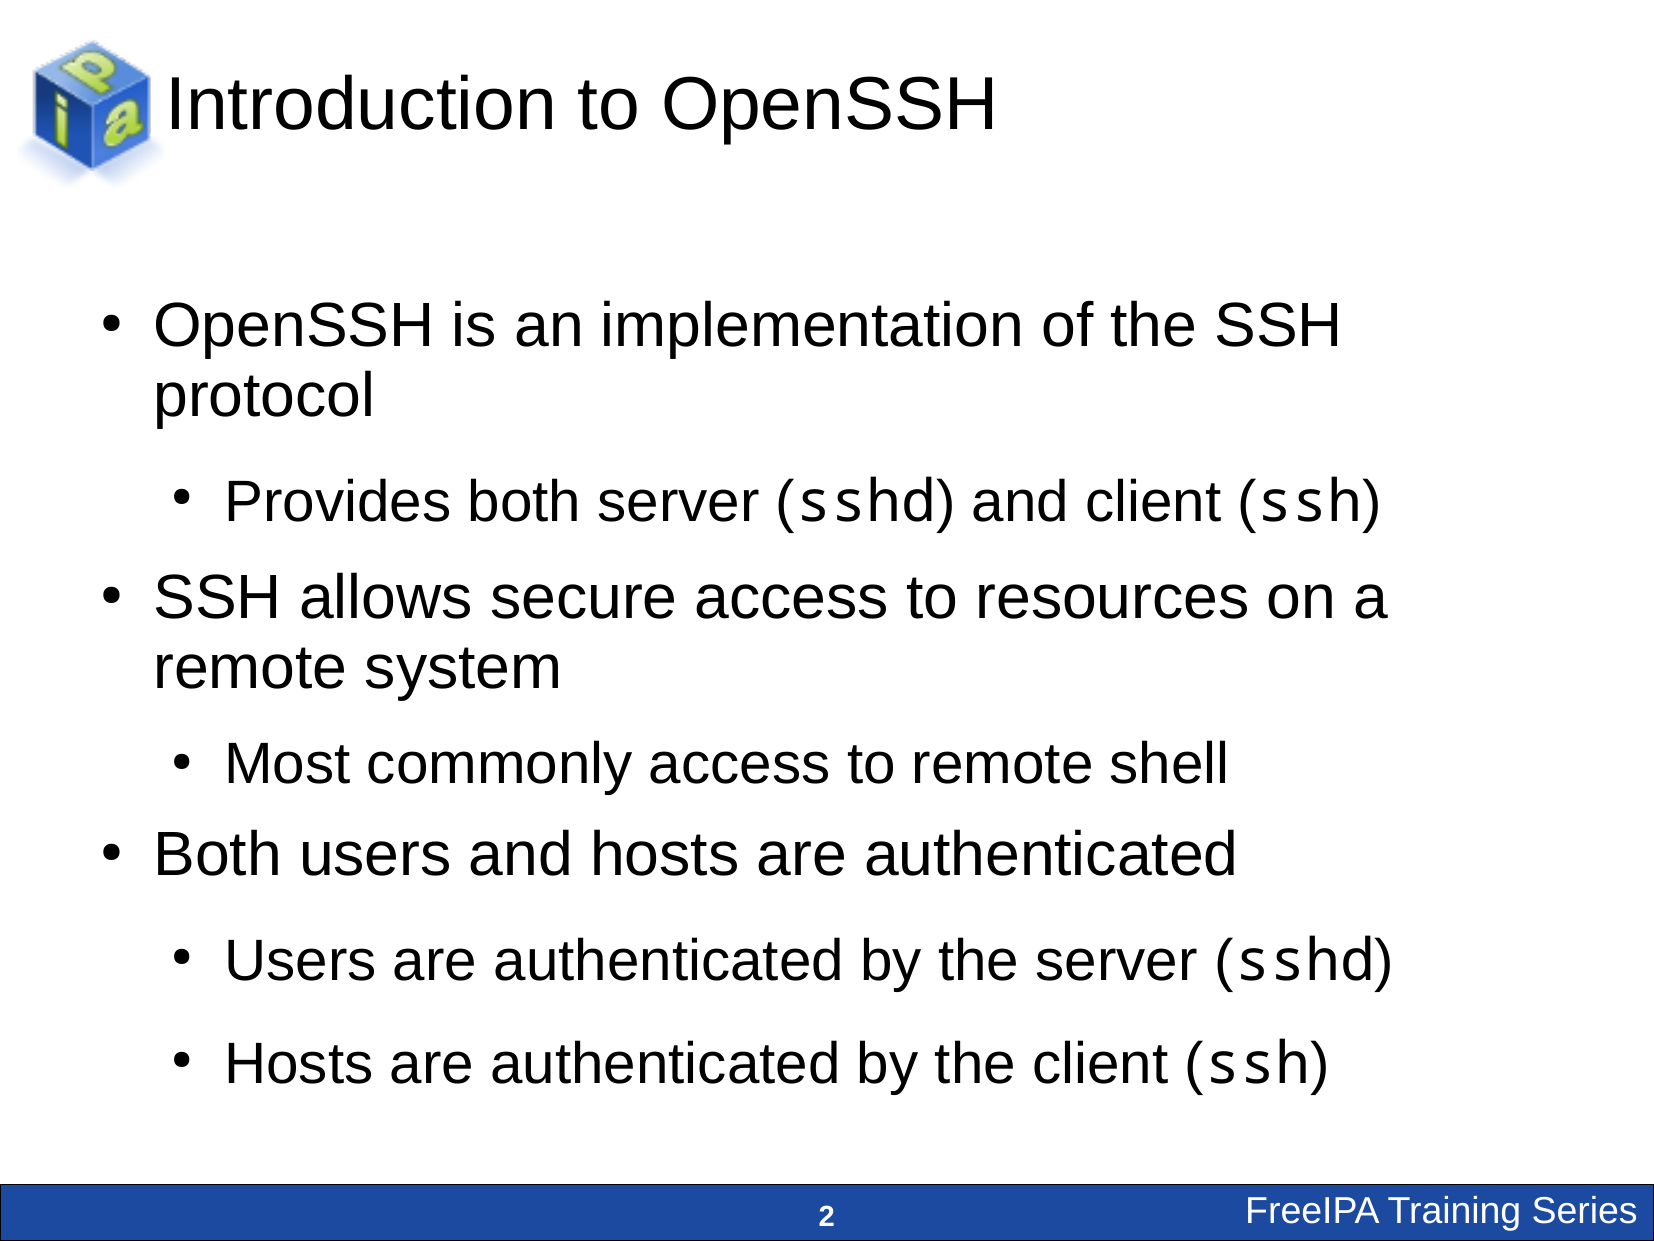

# Introduction to OpenSSH
OpenSSH is an implementation of the SSH protocol
Provides both server (sshd) and client (ssh)
SSH allows secure access to resources on a remote system
Most commonly access to remote shell
Both users and hosts are authenticated
Users are authenticated by the server (sshd)
Hosts are authenticated by the client (ssh)
2